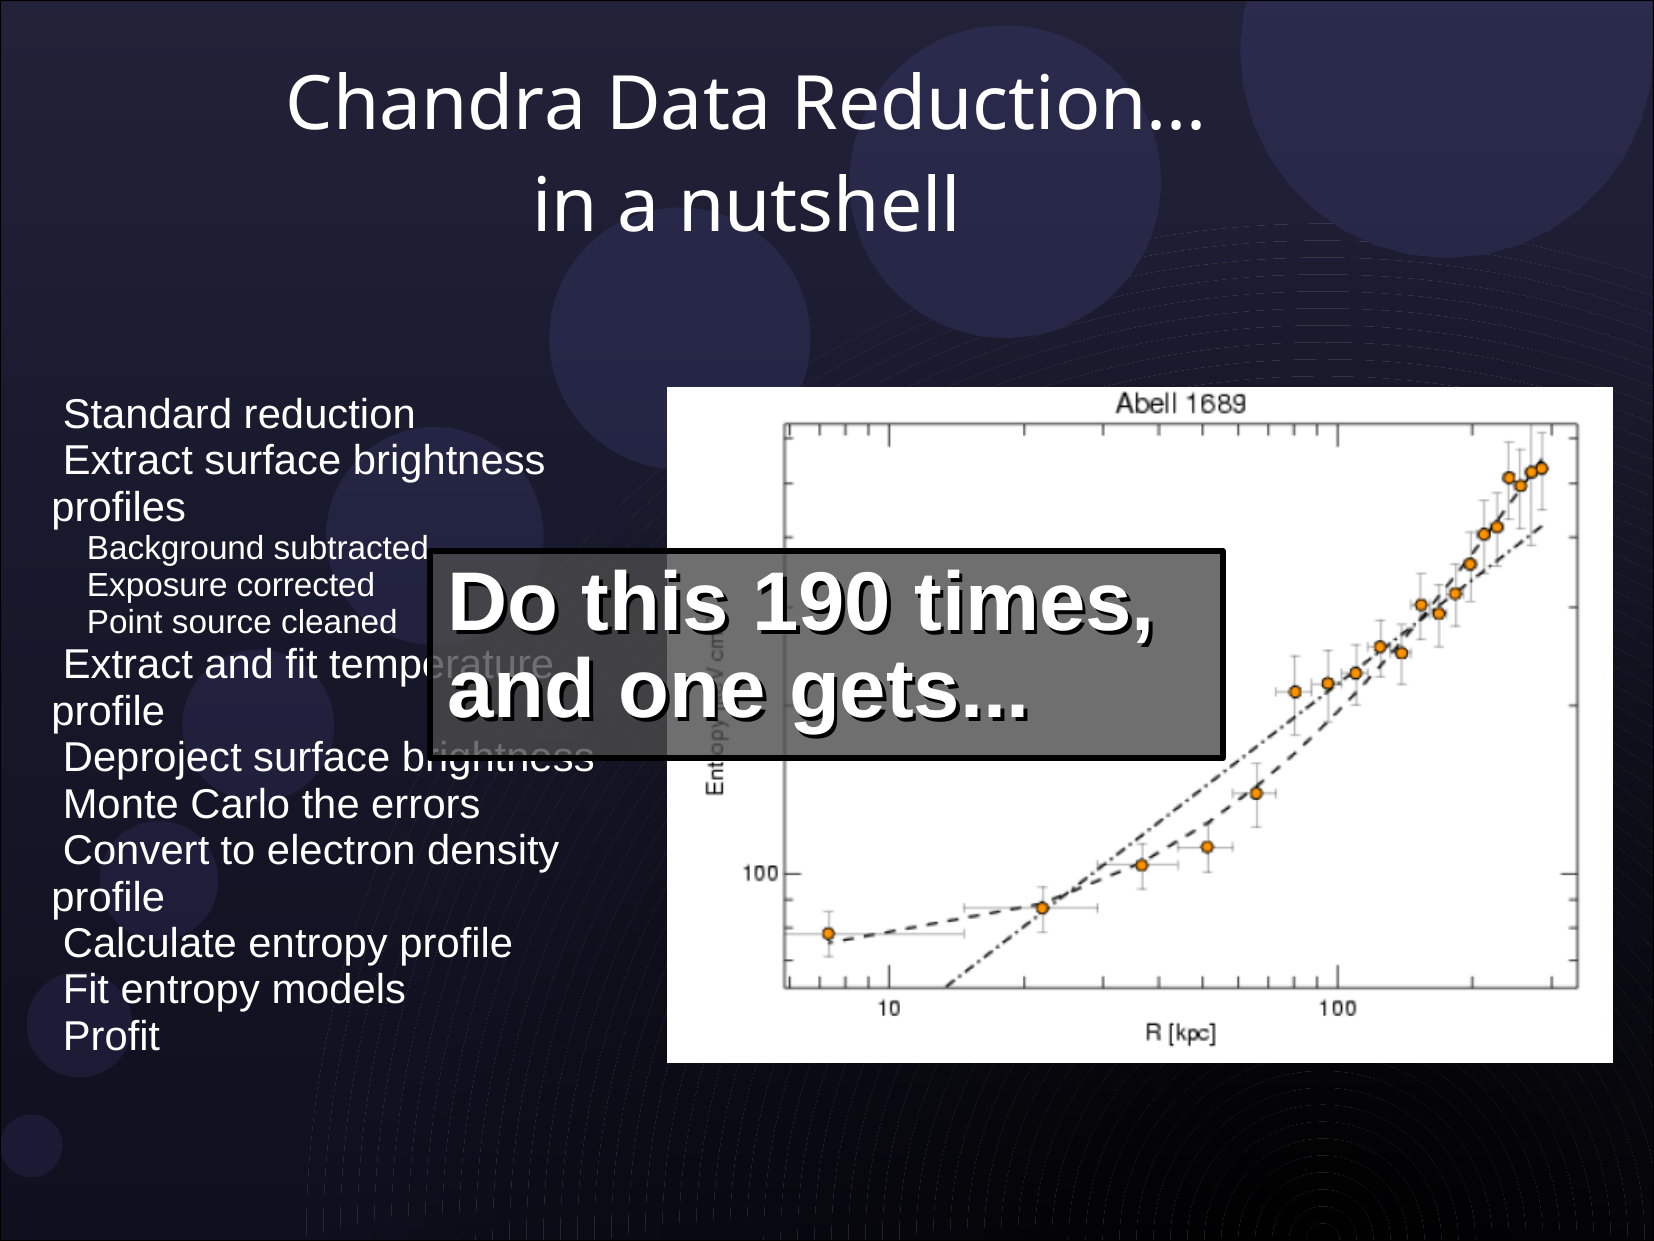

Chandra Data Reduction...
in a nutshell
 Standard reduction
 Extract surface brightness profiles
Background subtracted
Exposure corrected
Point source cleaned
 Extract and fit temperature profile
 Deproject surface brightness
 Monte Carlo the errors
 Convert to electron density profile
 Calculate entropy profile
 Fit entropy models
 Profit
Do this 190 times,
and one gets...